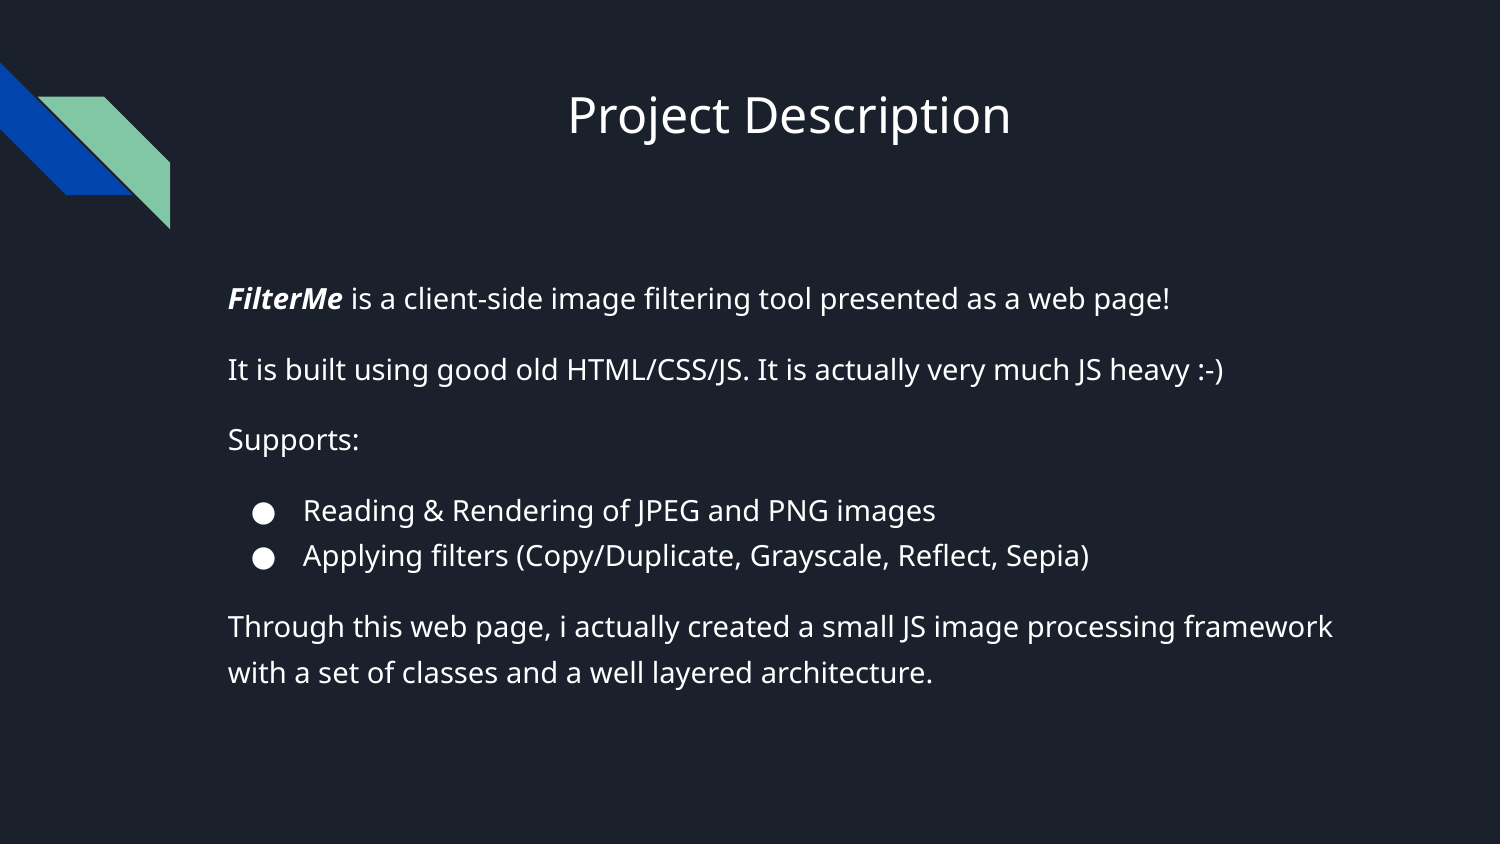

# Project Description
FilterMe is a client-side image filtering tool presented as a web page!
It is built using good old HTML/CSS/JS. It is actually very much JS heavy :-)
Supports:
Reading & Rendering of JPEG and PNG images
Applying filters (Copy/Duplicate, Grayscale, Reflect, Sepia)
Through this web page, i actually created a small JS image processing framework with a set of classes and a well layered architecture.